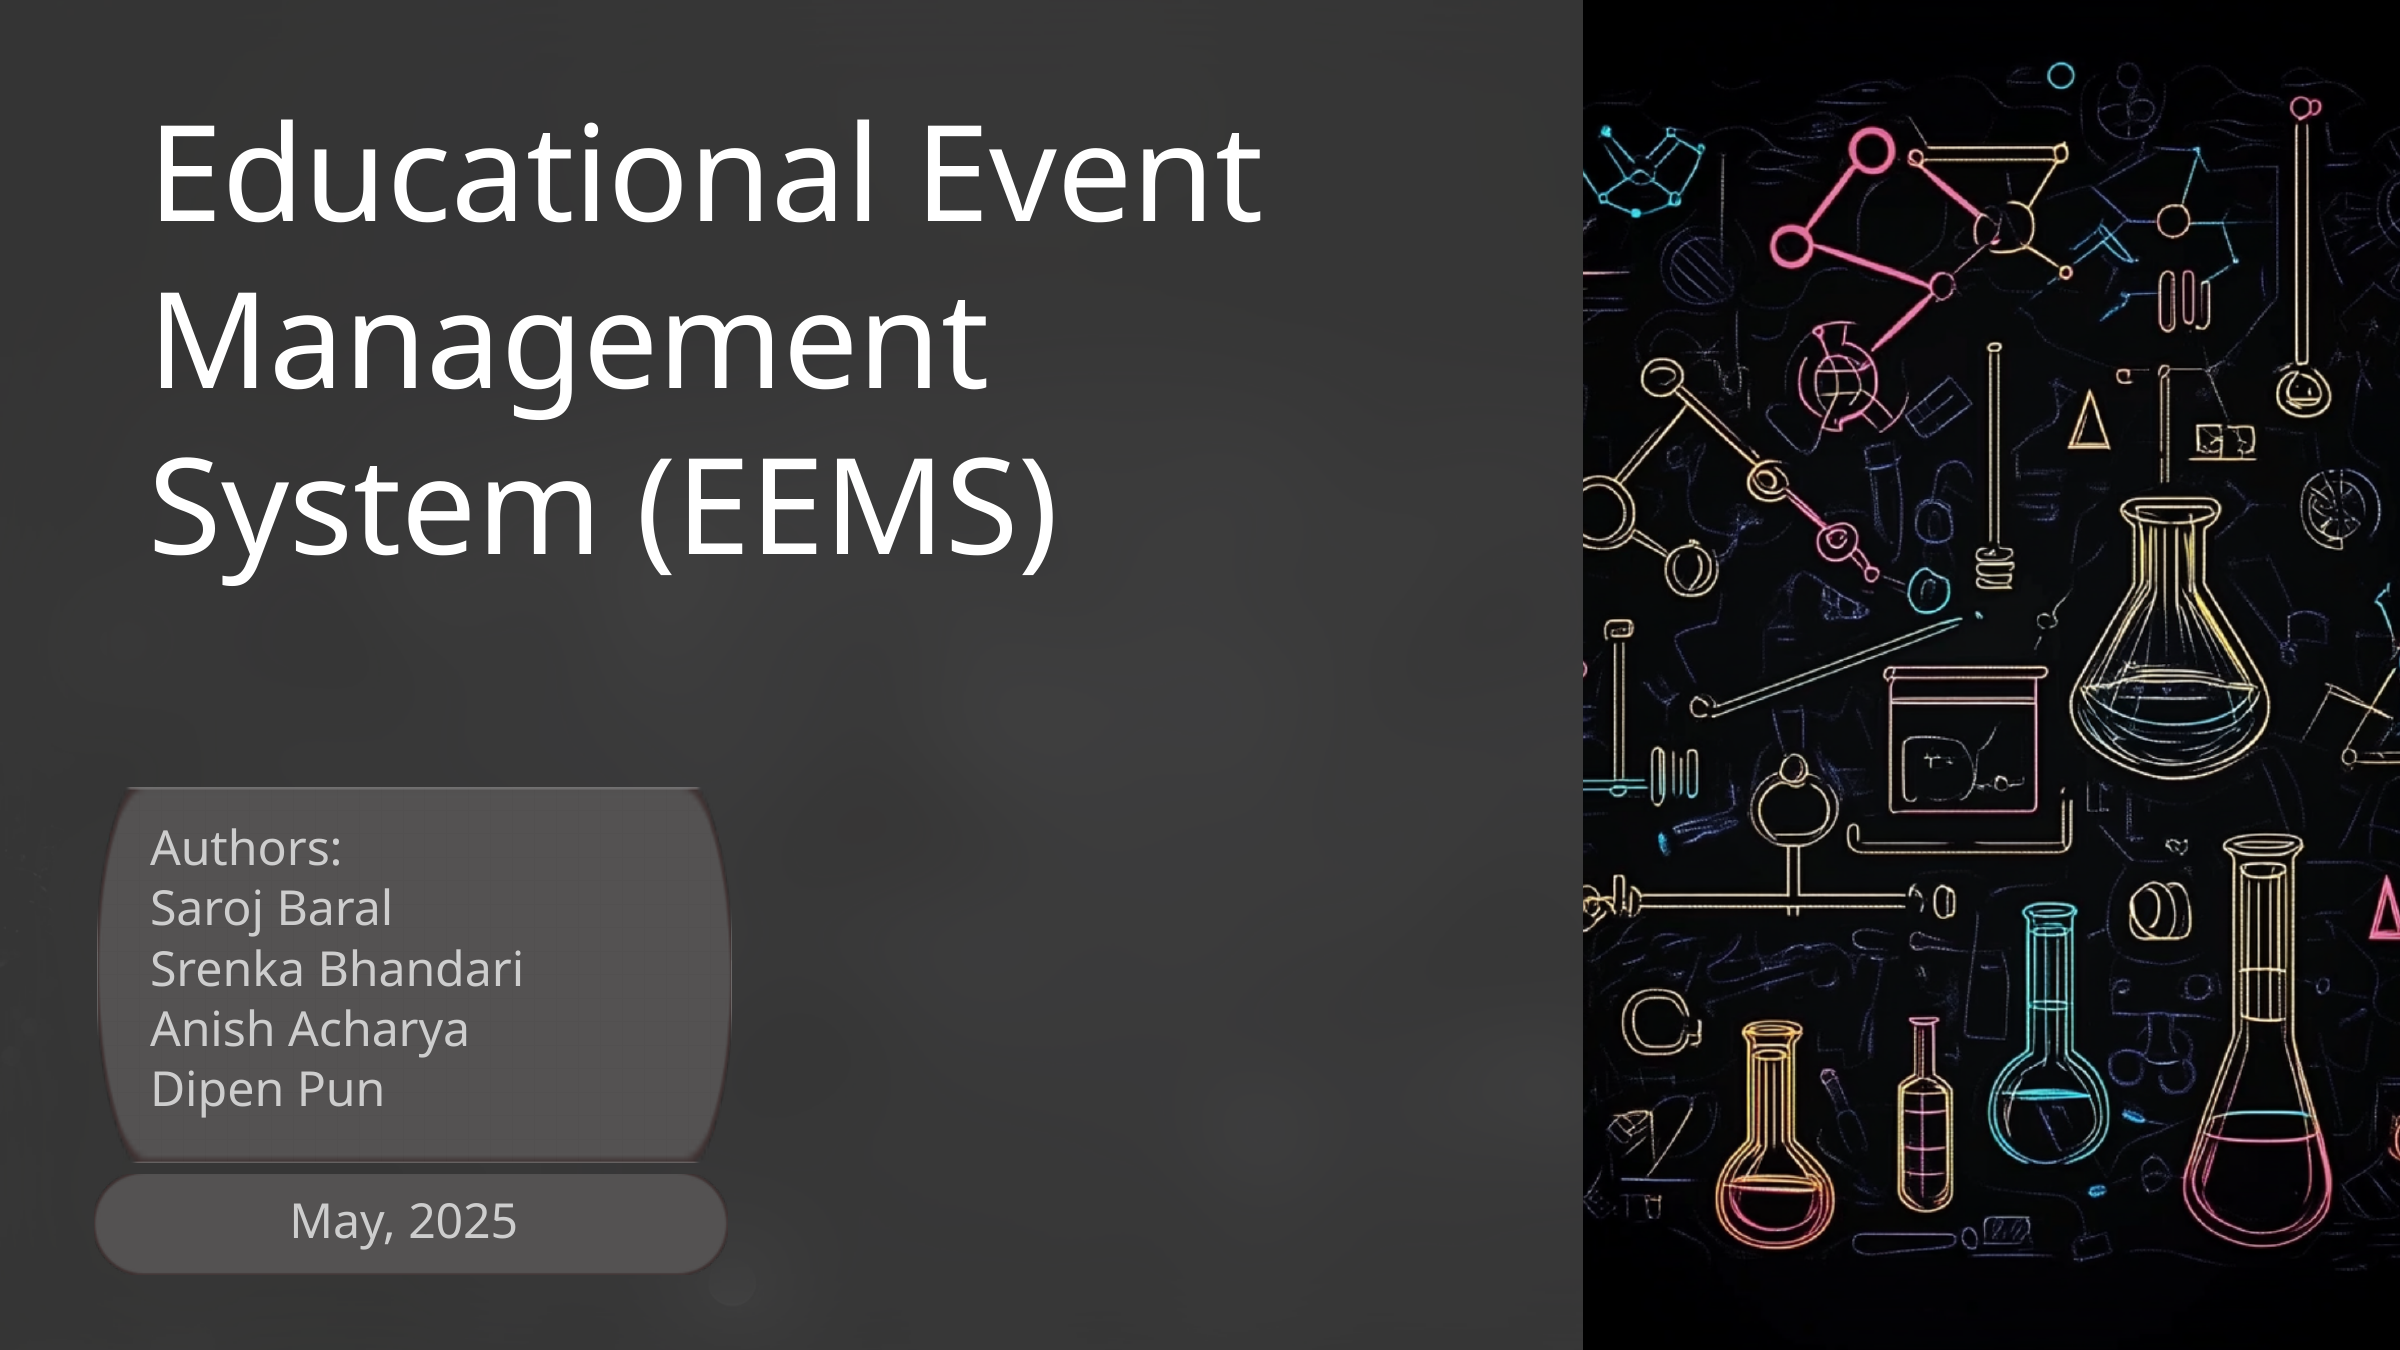

Educational Event Management System (EEMS)
Authors:
Saroj Baral
Srenka Bhandari
Anish Acharya
Dipen Pun
May, 2025